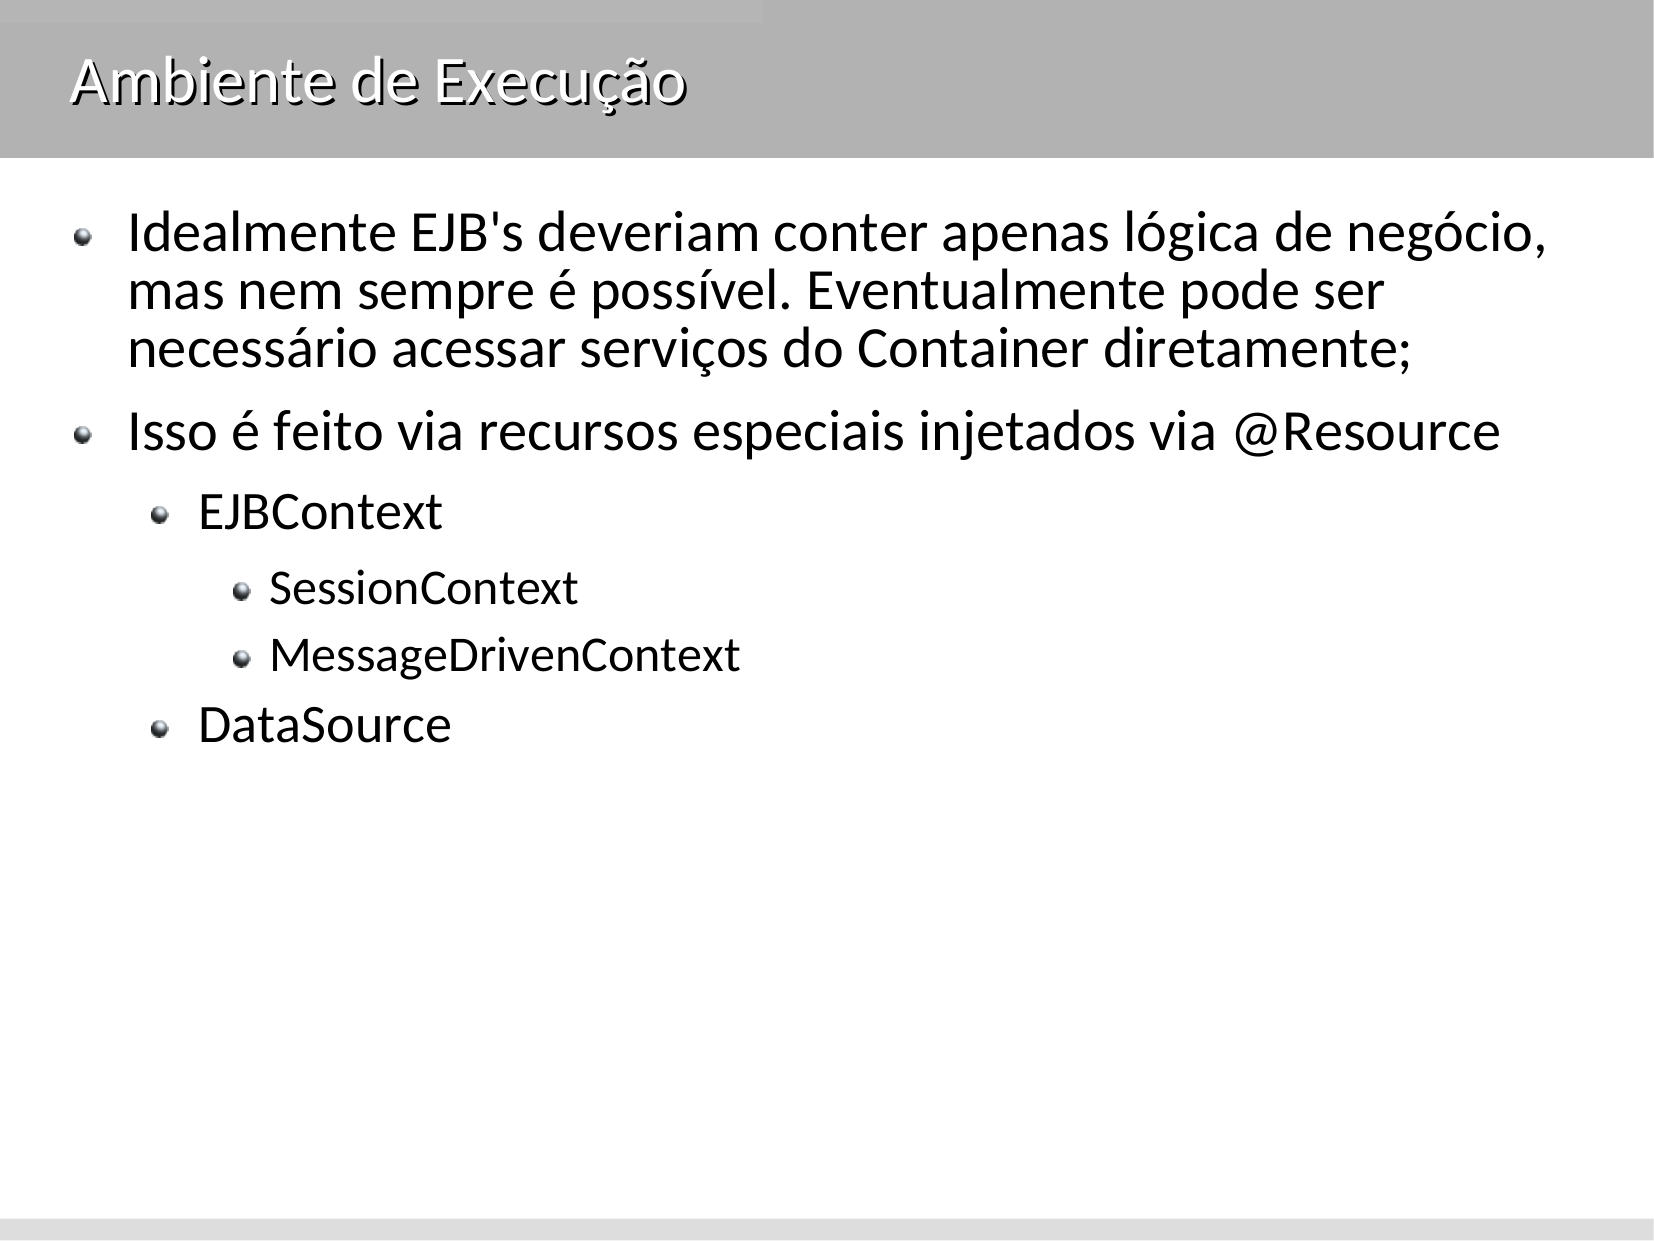

# Ambiente de Execução
Idealmente EJB's deveriam conter apenas lógica de negócio, mas nem sempre é possível. Eventualmente pode ser necessário acessar serviços do Container diretamente;
Isso é feito via recursos especiais injetados via @Resource
EJBContext
SessionContext
MessageDrivenContext
DataSource